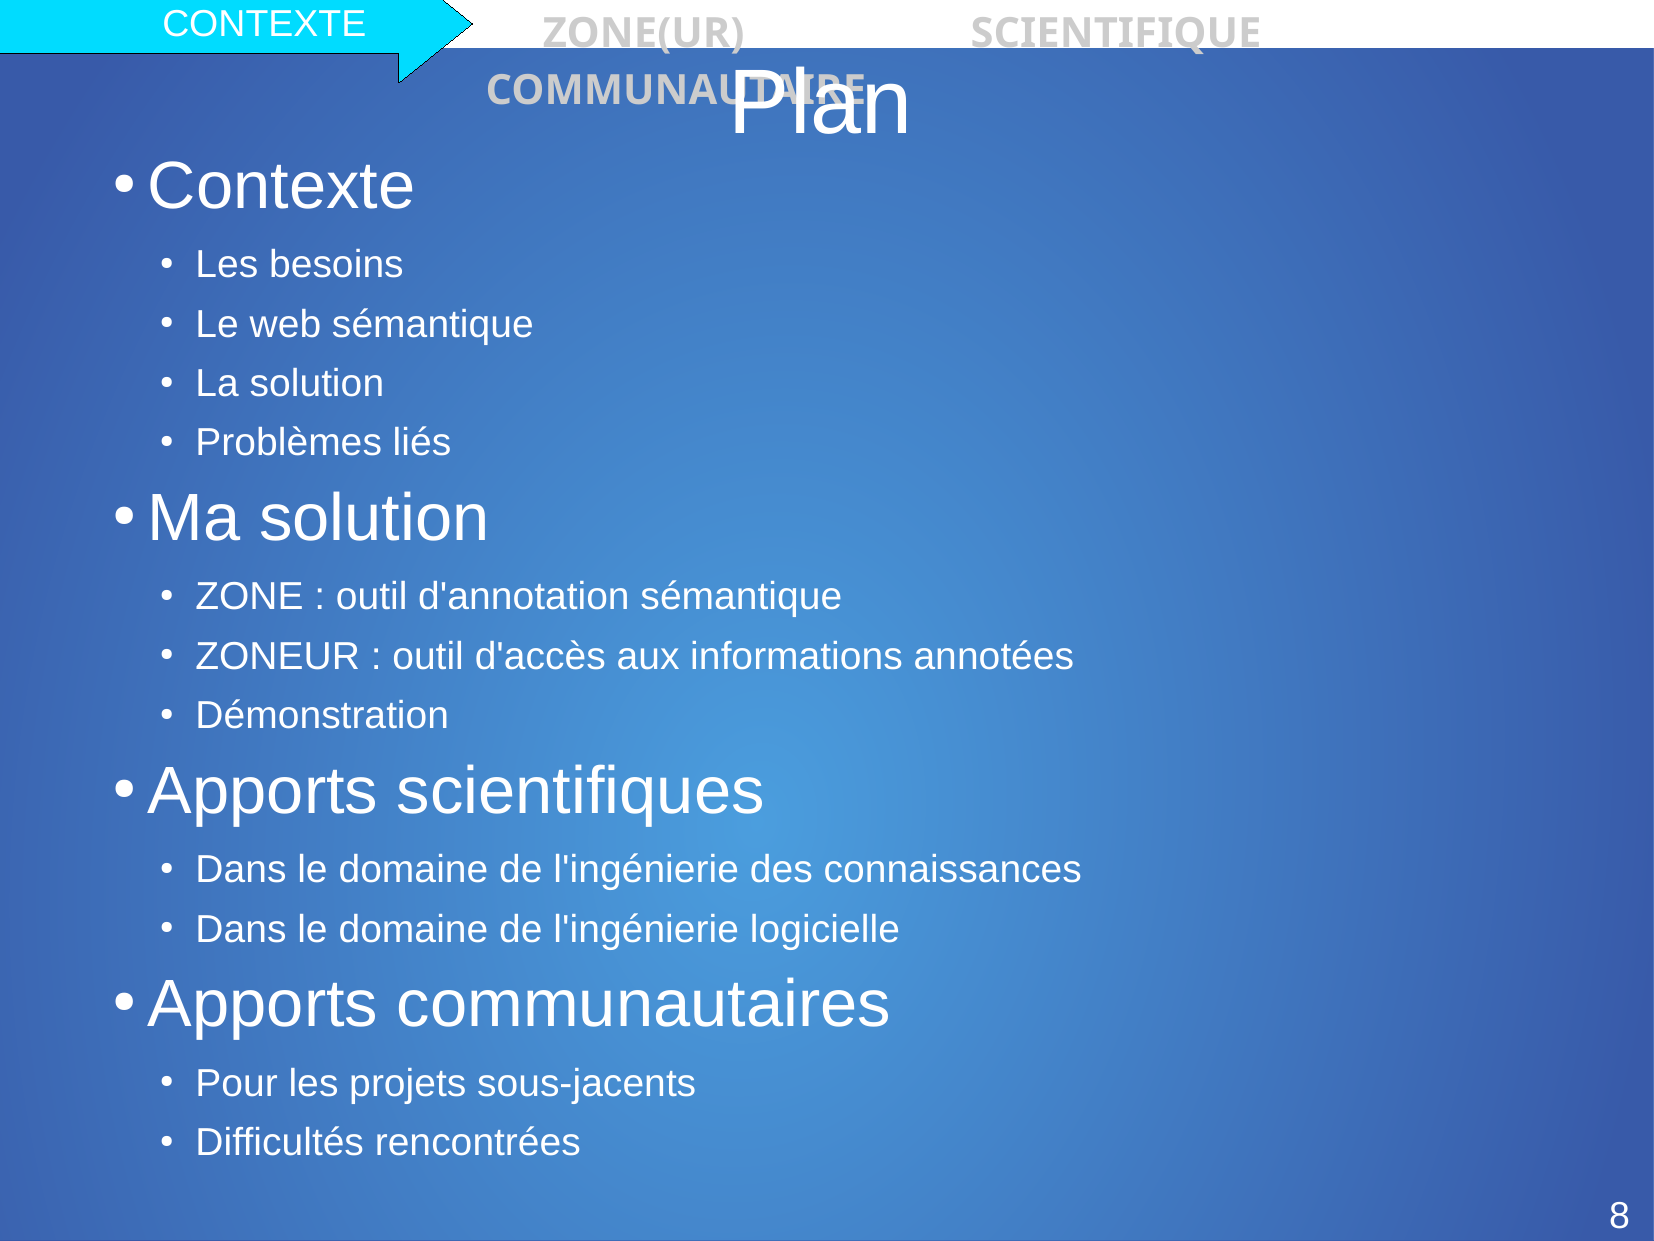

CONTEXTE
# Plan
Contexte
Les besoins
Le web sémantique
La solution
Problèmes liés
Ma solution
ZONE : outil d'annotation sémantique
ZONEUR : outil d'accès aux informations annotées
Démonstration
Apports scientifiques
Dans le domaine de l'ingénierie des connaissances
Dans le domaine de l'ingénierie logicielle
Apports communautaires
Pour les projets sous-jacents
Difficultés rencontrées